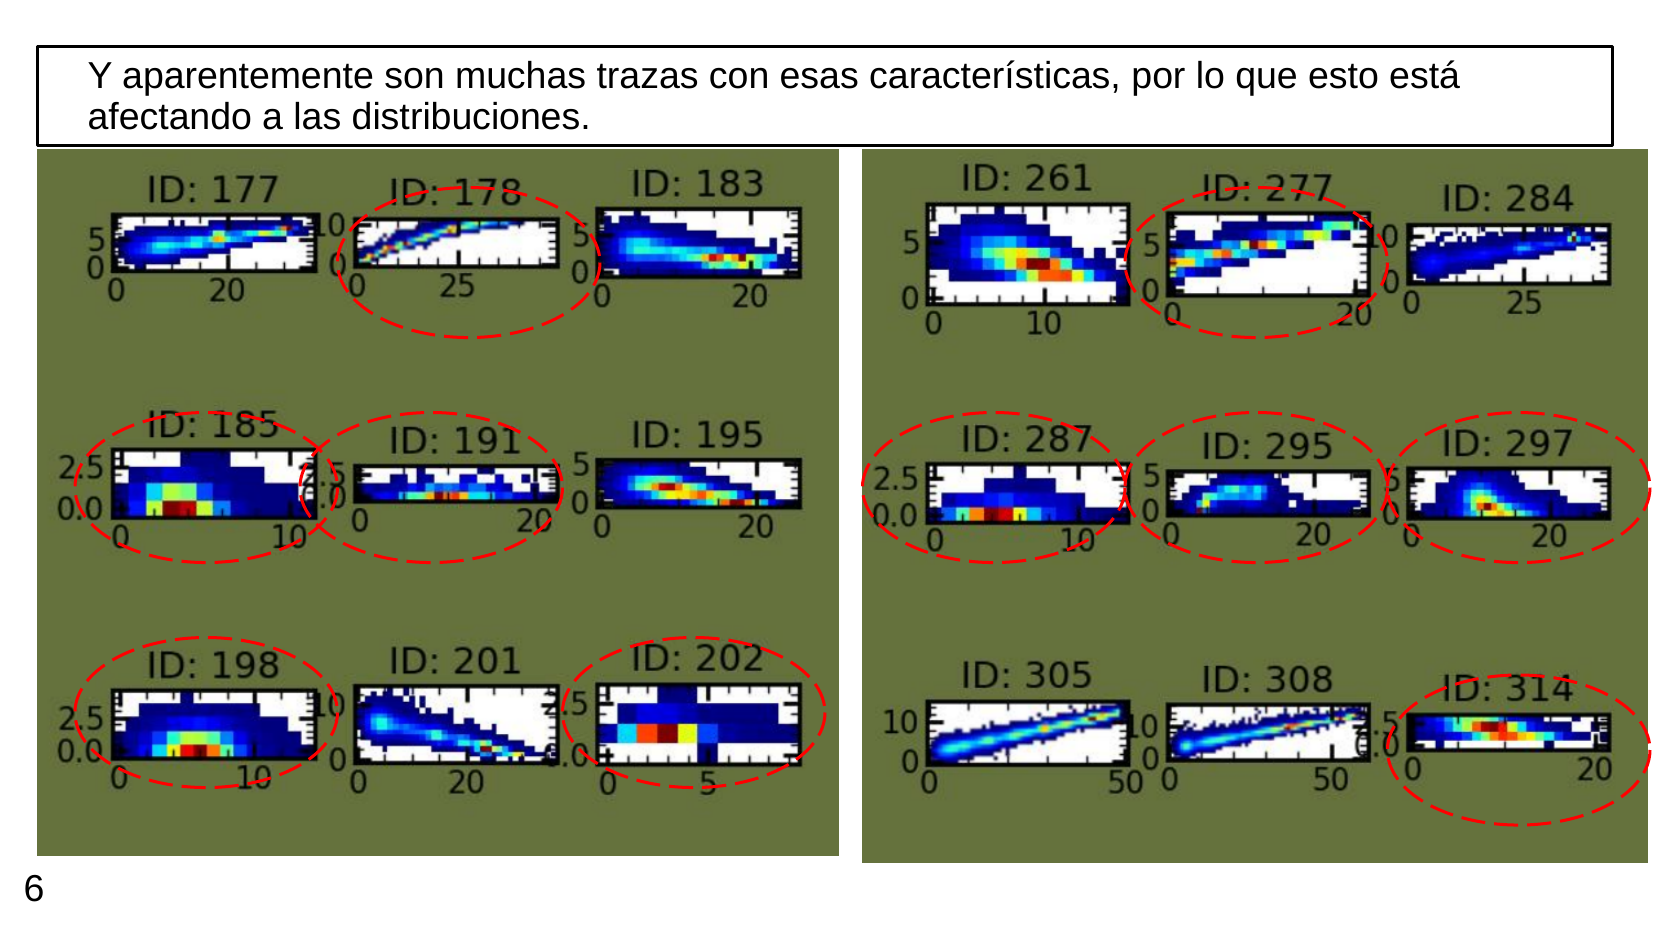

Y aparentemente son muchas trazas con esas características, por lo que esto está afectando a las distribuciones.